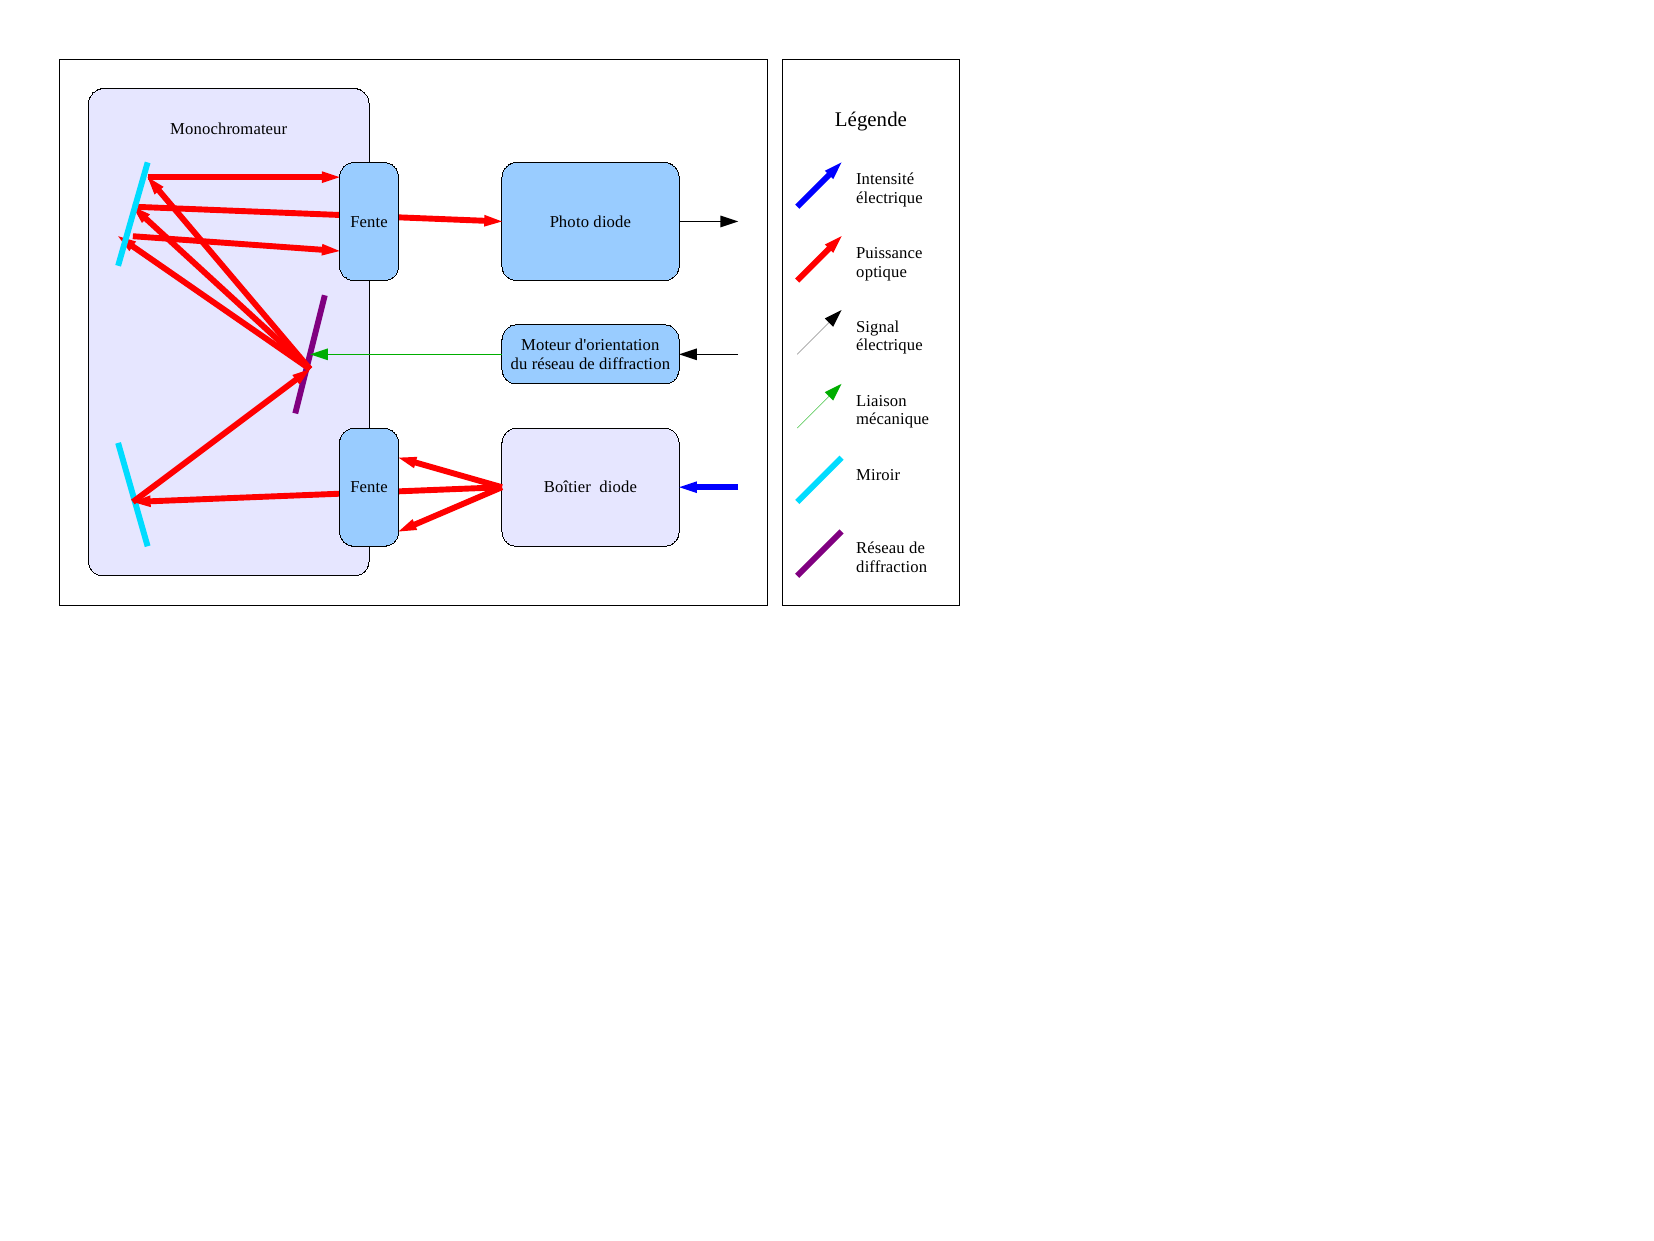

Légende
Monochromateur
Fente
Photo diode
Intensité électrique
Puissance optique
Signal
électrique
Moteur d'orientation
du réseau de diffraction
Liaison
mécanique
Fente
Boîtier diode
Miroir
Réseau de
diffraction